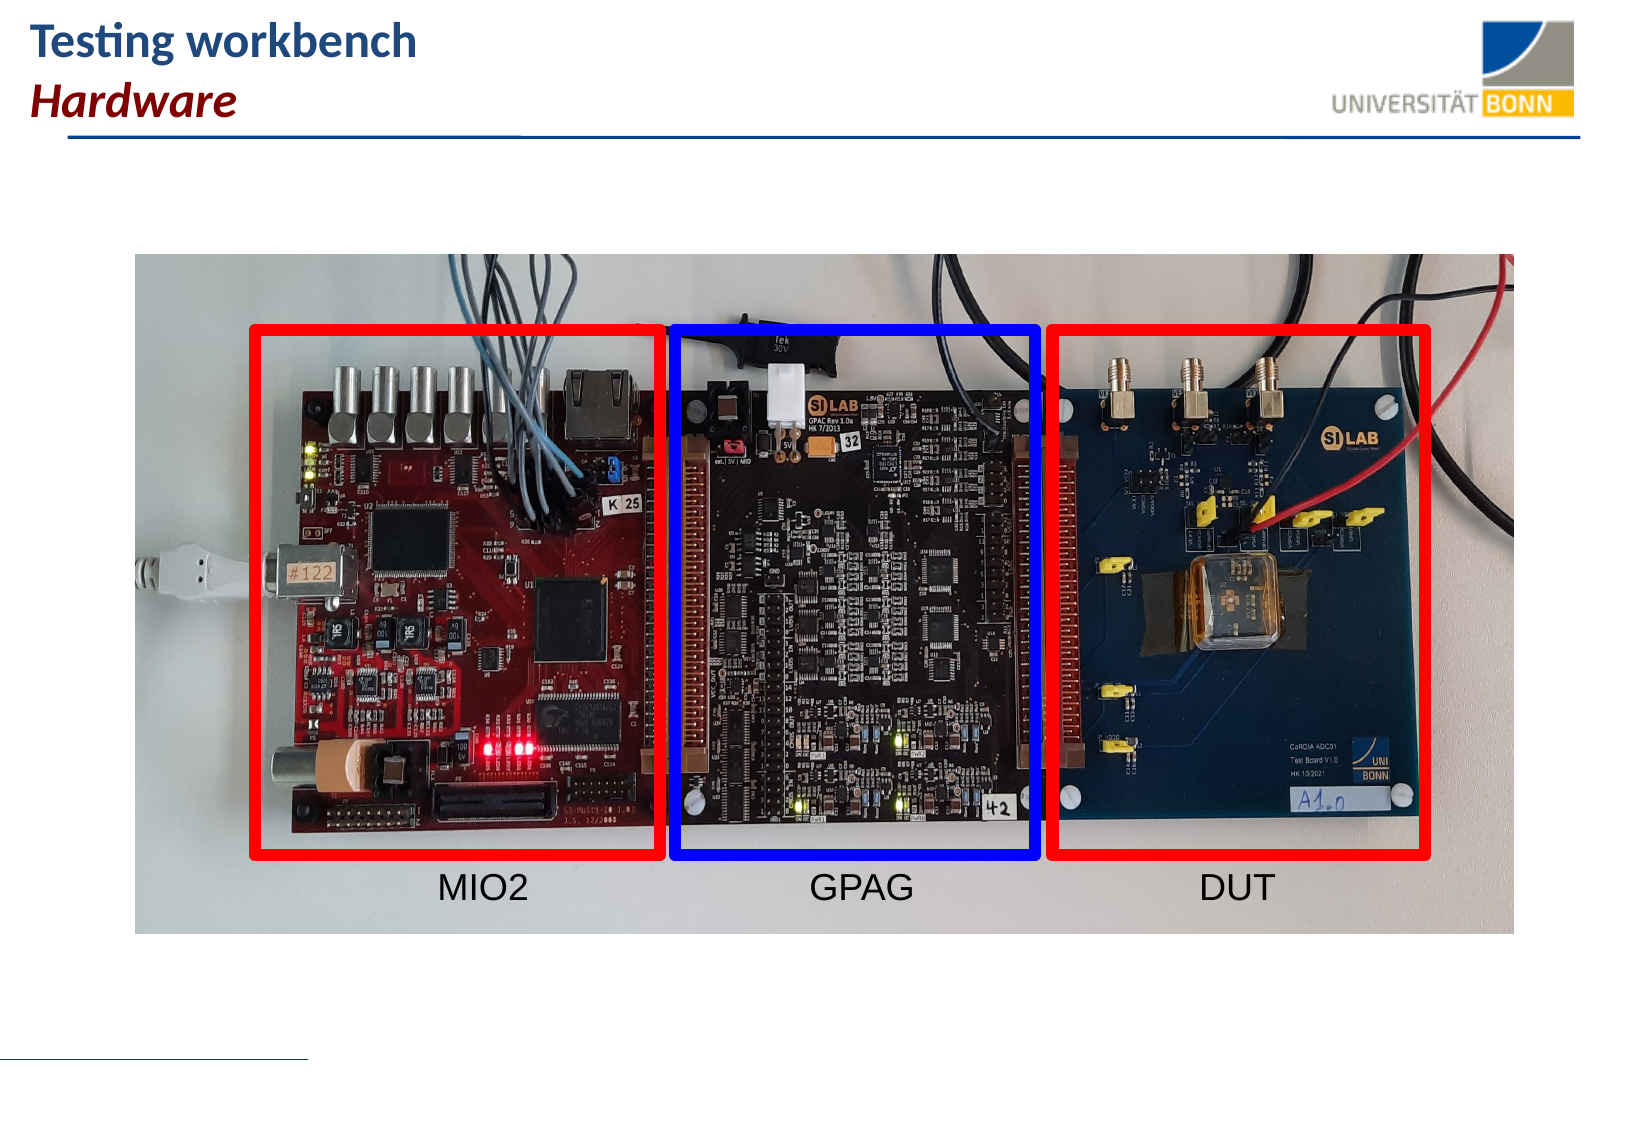

# Testing workbench Hardware
MIO2
GPAG
DUT